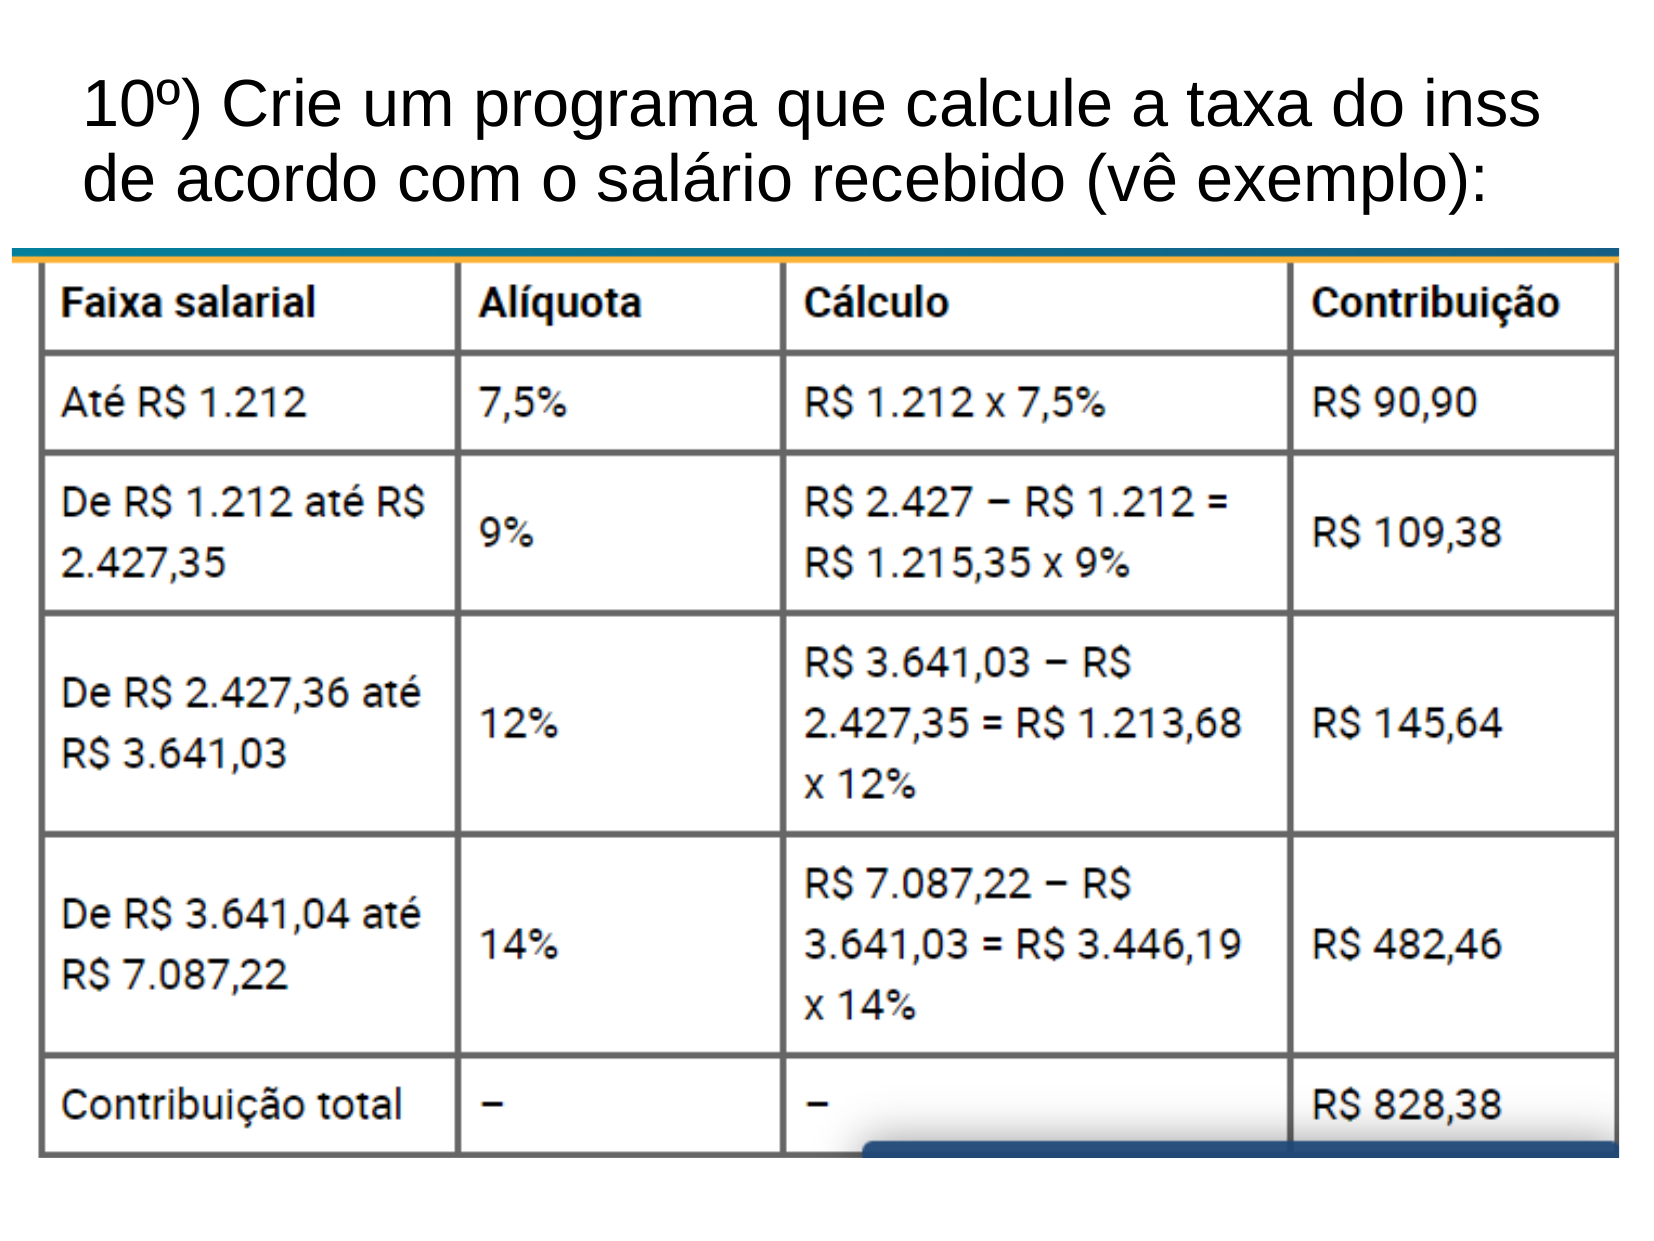

# 10º) Crie um programa que calcule a taxa do inss de acordo com o salário recebido (vê exemplo):